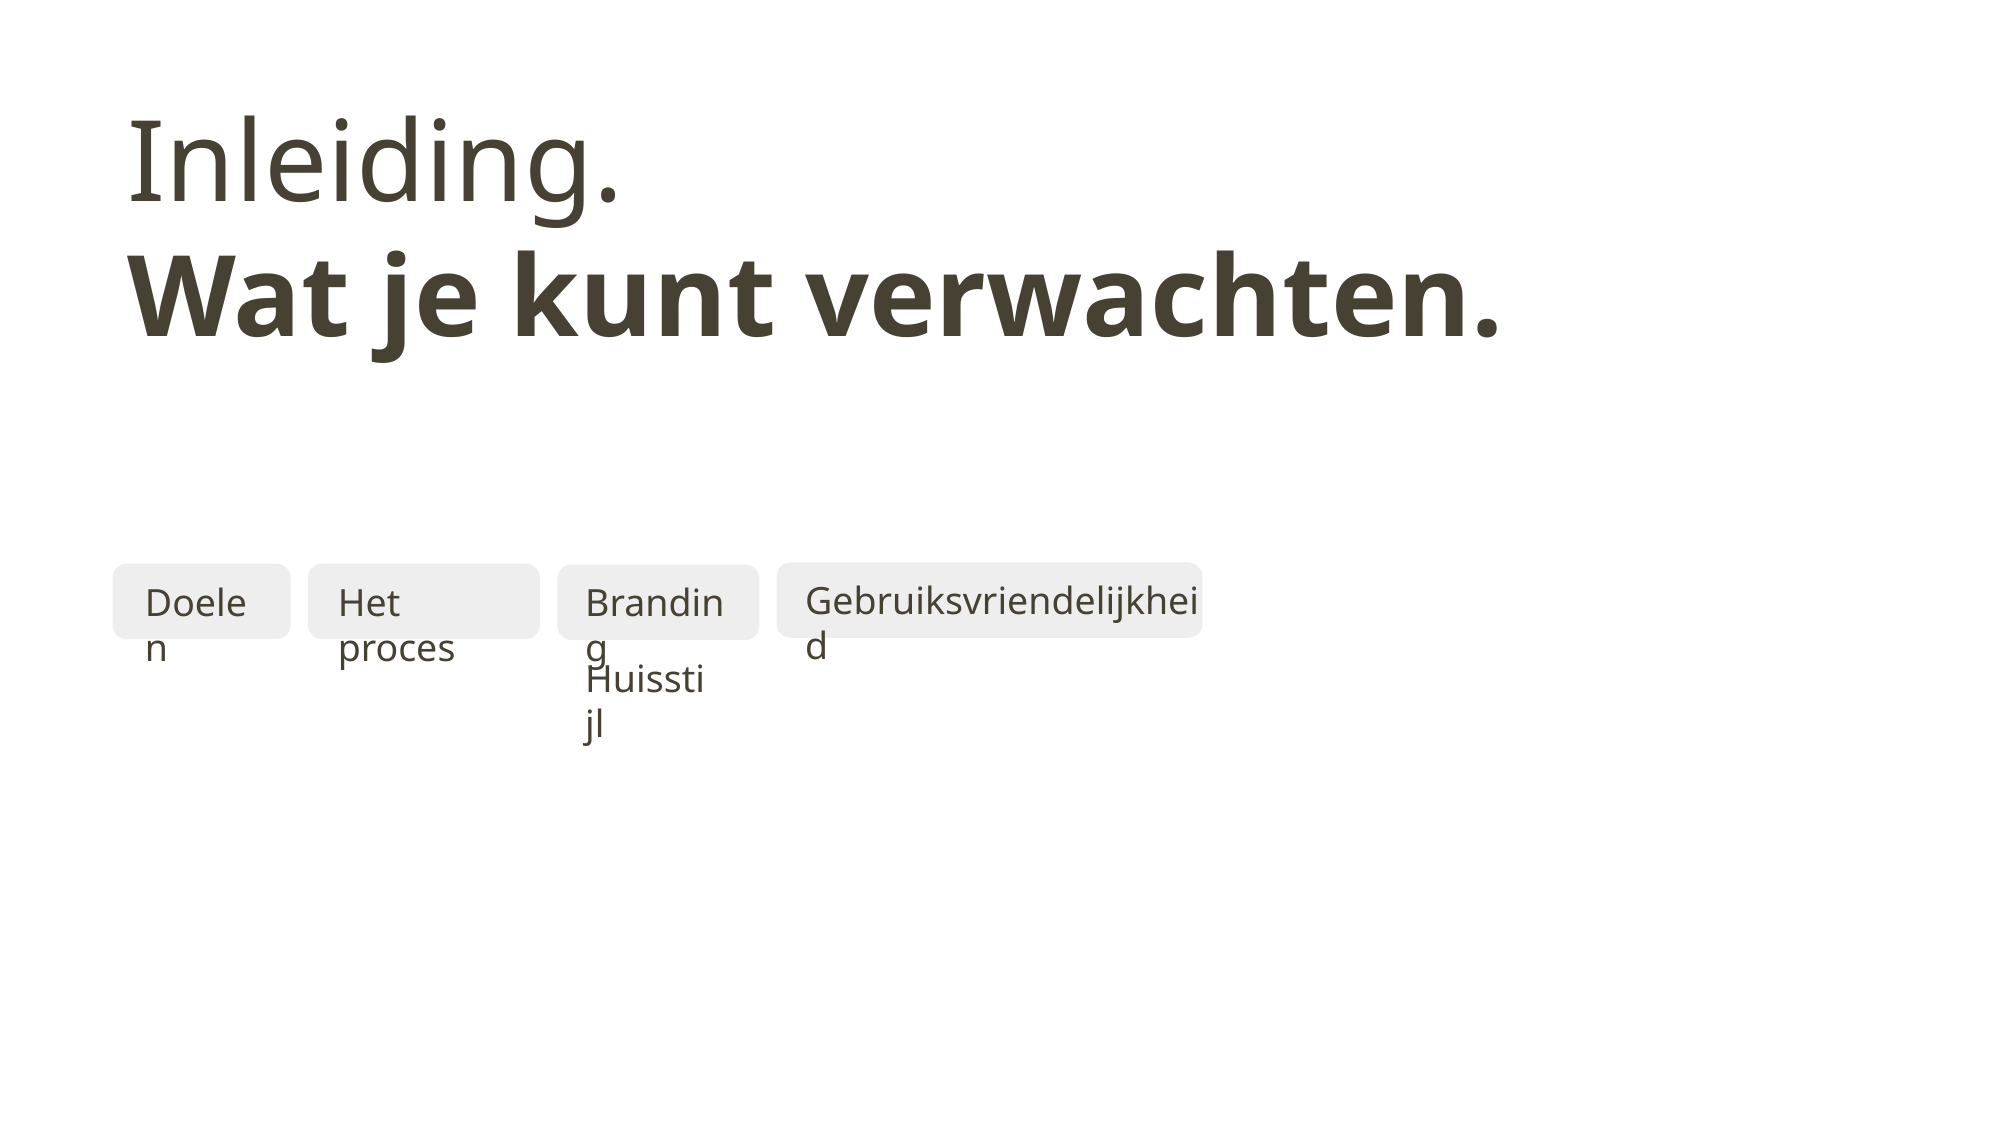

Inleiding.
Wat je kunt verwachten.
Gebruiksvriendelijkheid
Doelen
Het proces
Branding
Huisstijl